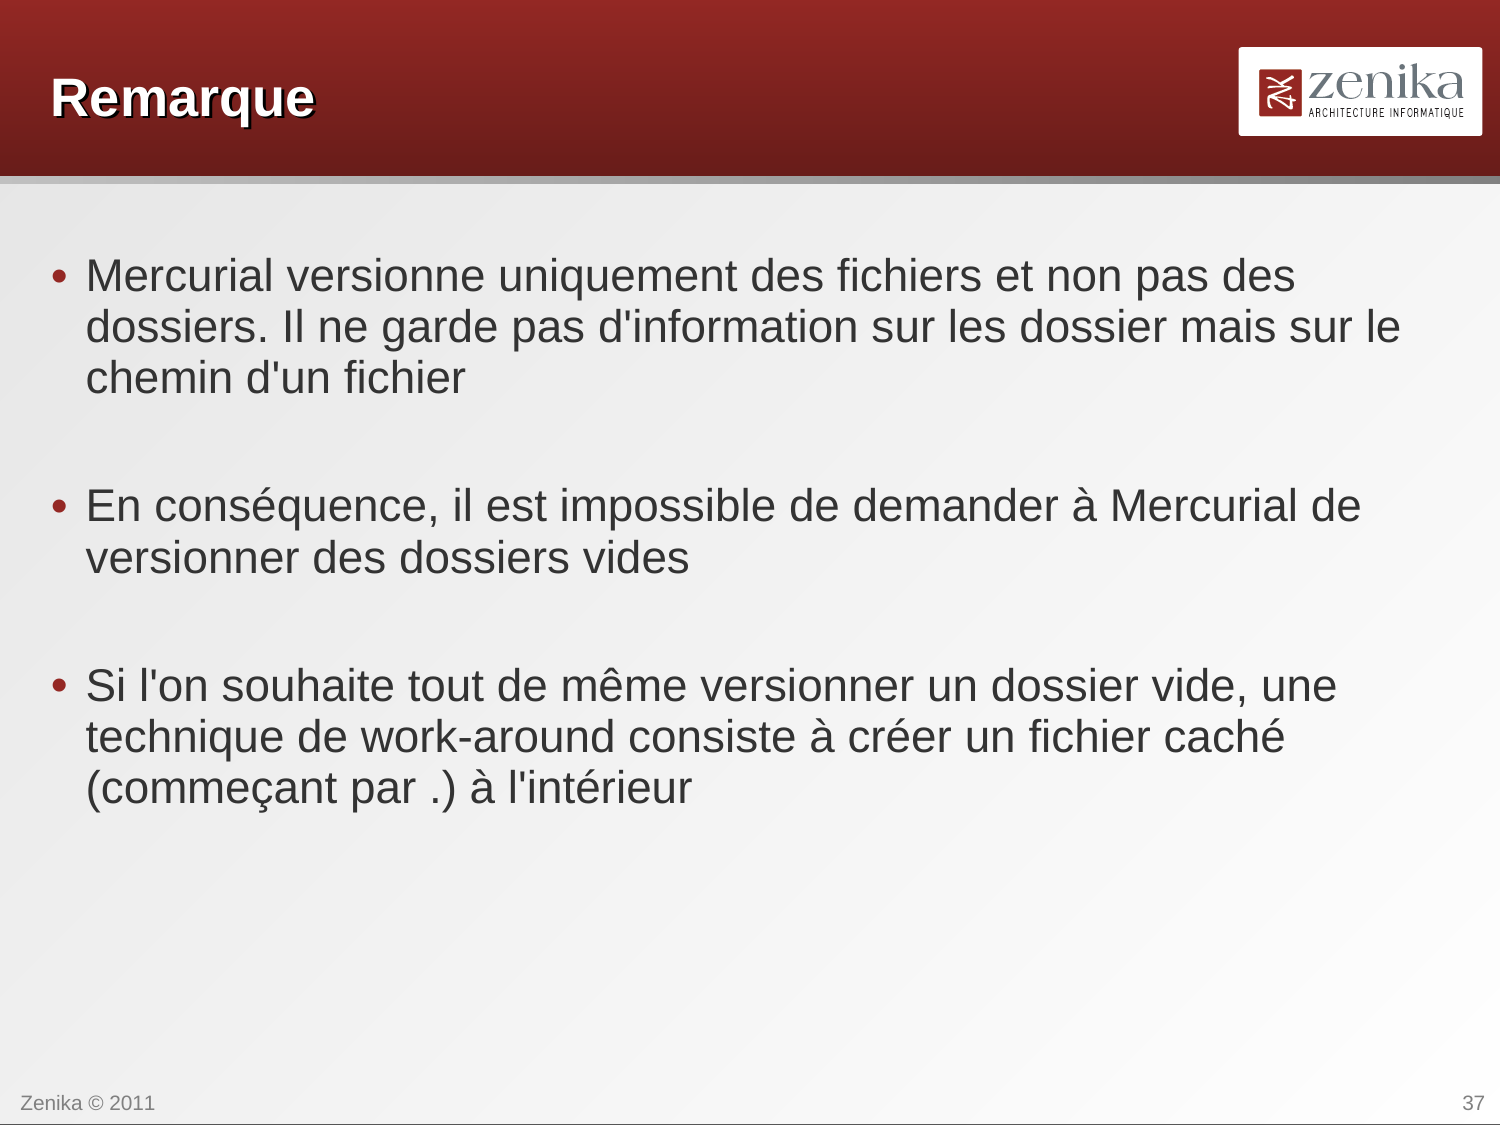

# Remarque
Mercurial versionne uniquement des fichiers et non pas des dossiers. Il ne garde pas d'information sur les dossier mais sur le chemin d'un fichier
En conséquence, il est impossible de demander à Mercurial de versionner des dossiers vides
Si l'on souhaite tout de même versionner un dossier vide, une technique de work-around consiste à créer un fichier caché (commeçant par .) à l'intérieur